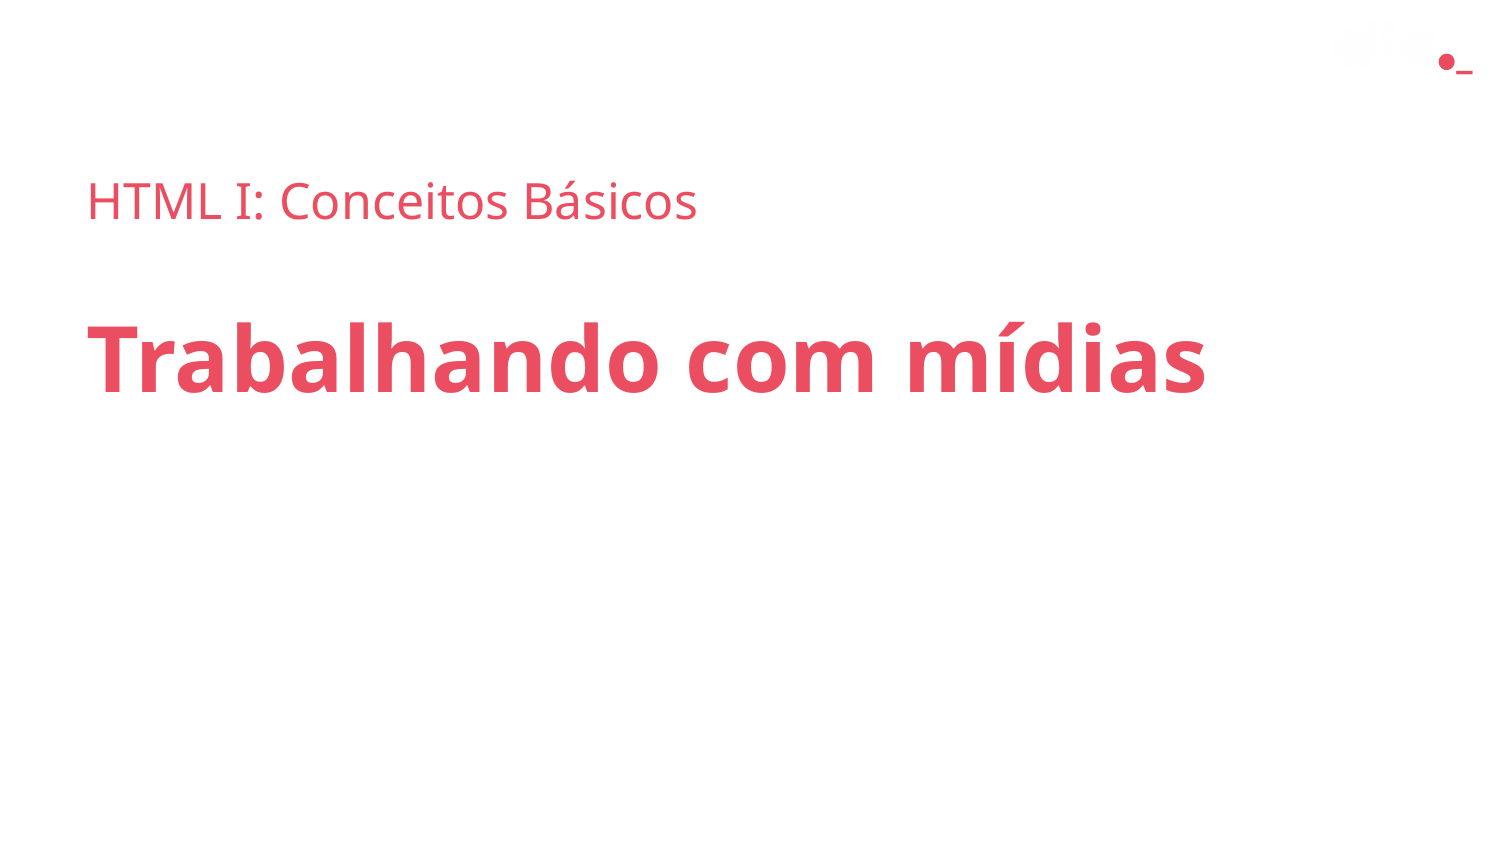

HTML I: Conceitos Básicos
Trabalhando com mídias